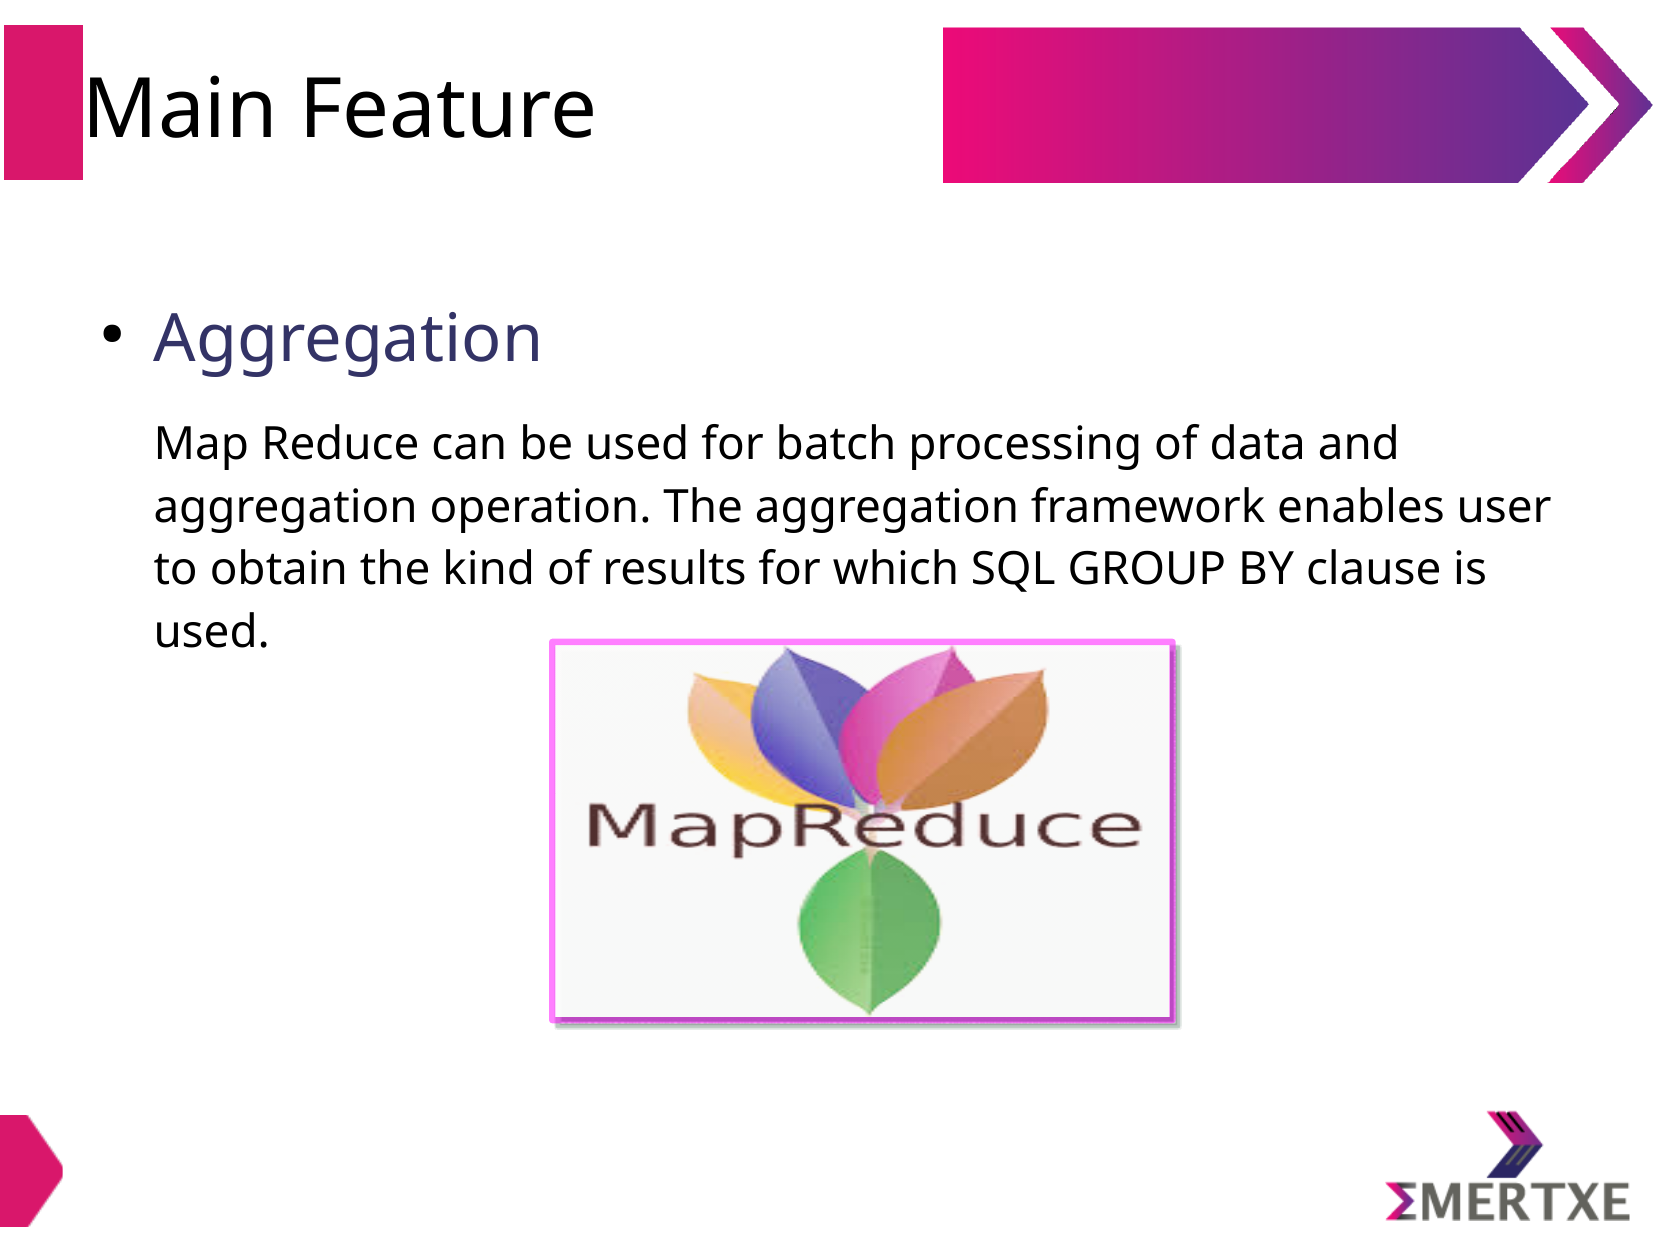

# Main Feature
Aggregation
Map Reduce can be used for batch processing of data and aggregation operation. The aggregation framework enables user to obtain the kind of results for which SQL GROUP BY clause is used.